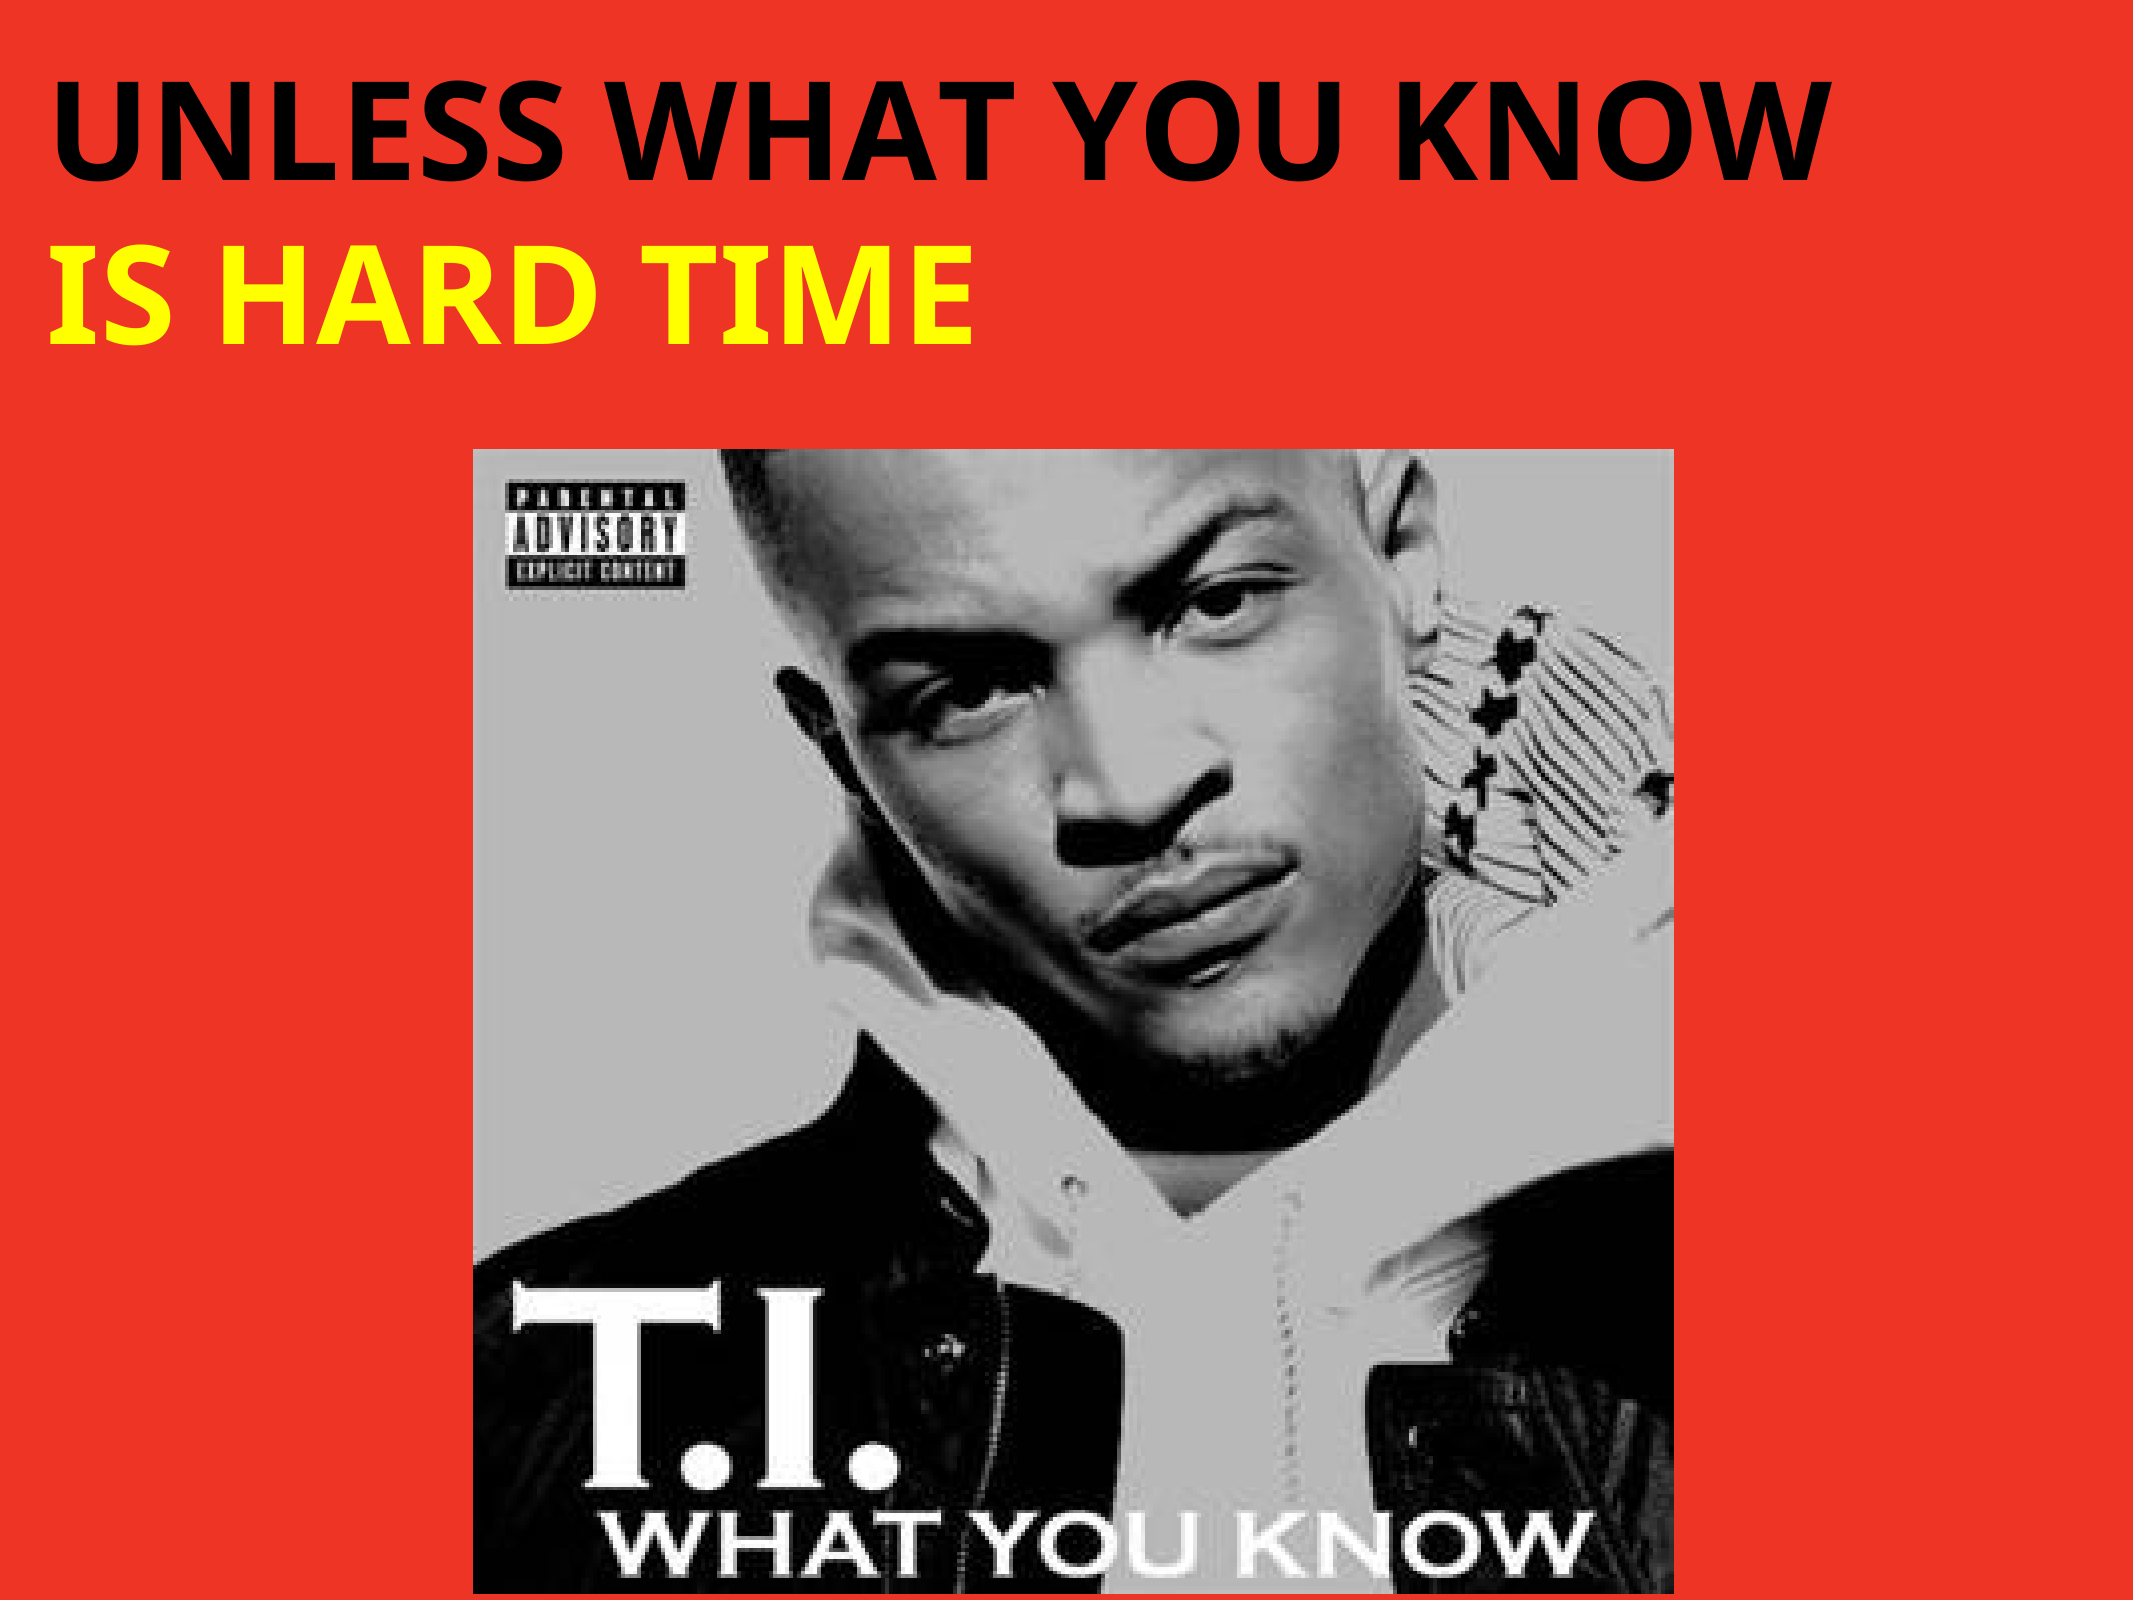

UNLESS WHAT YOU KNOW
IS HARD TIME